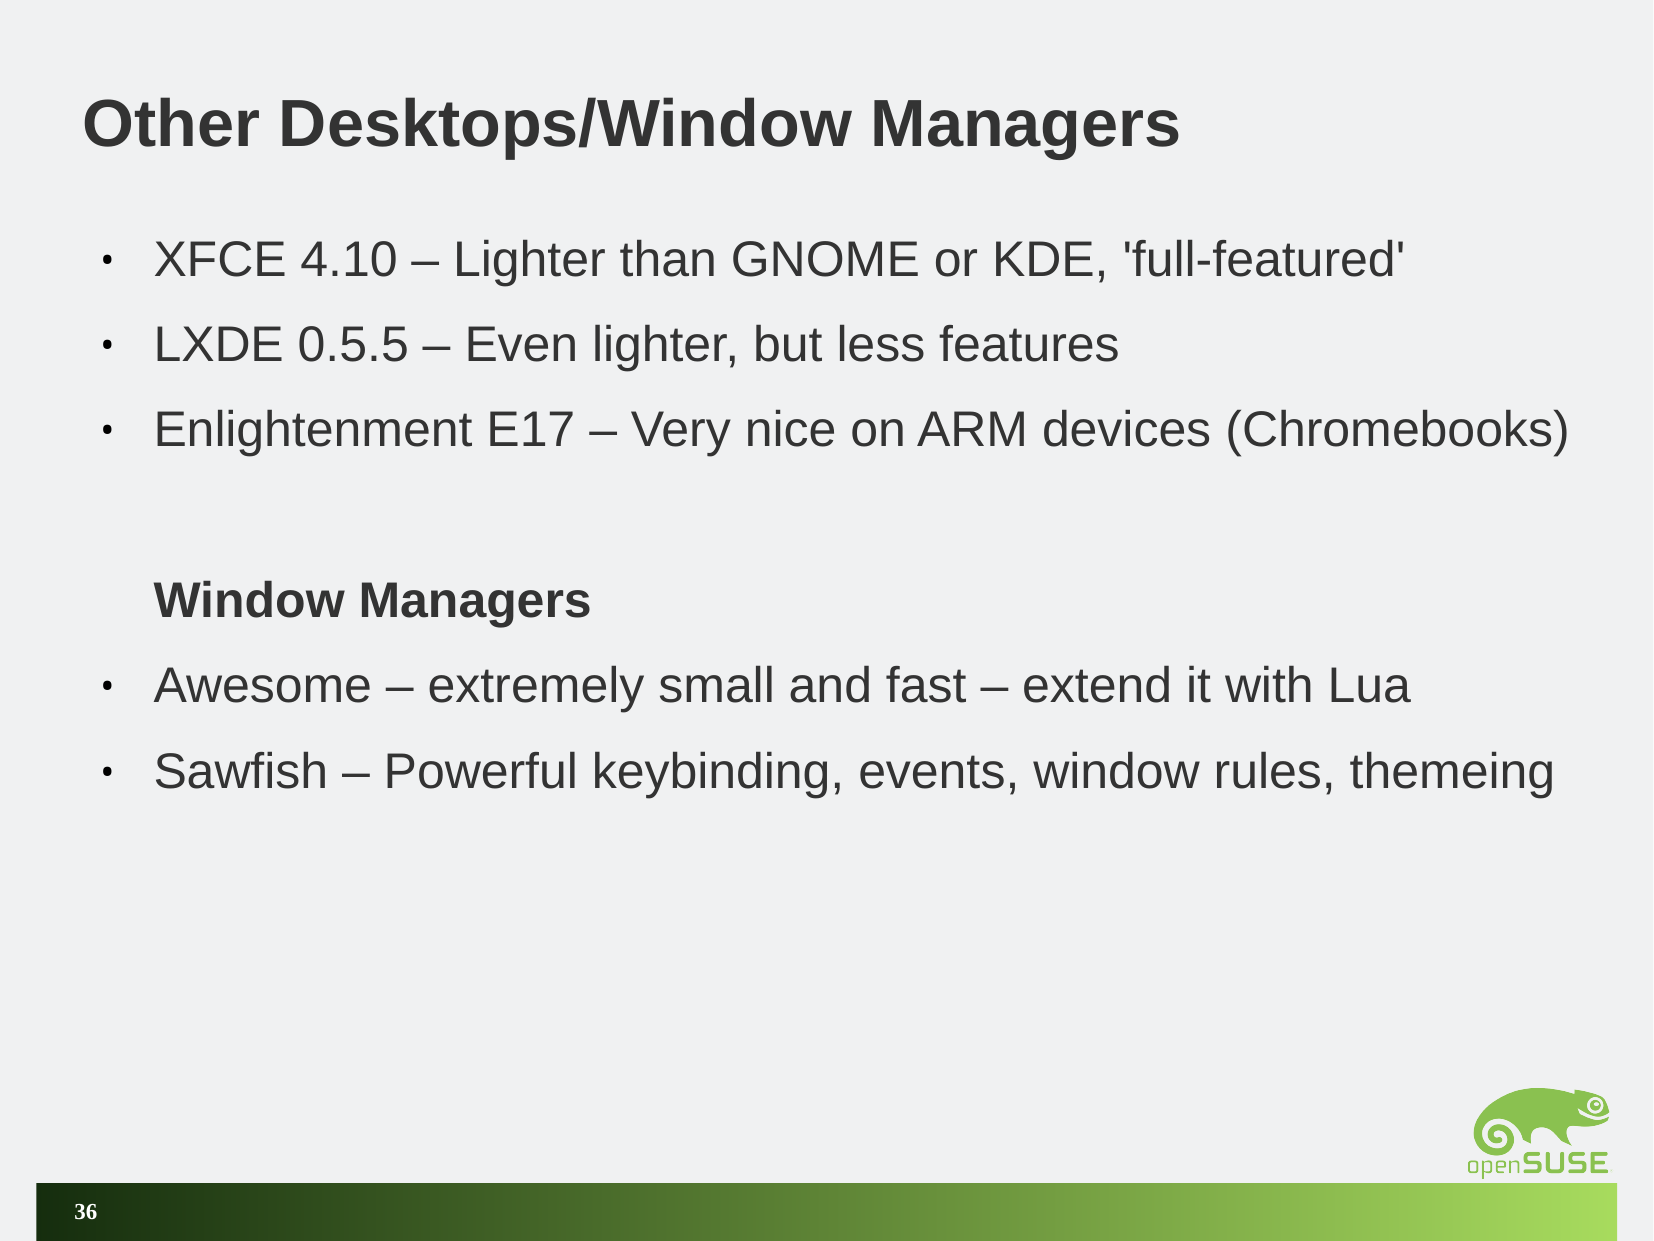

# Other Desktops/Window Managers
XFCE 4.10 – Lighter than GNOME or KDE, 'full-featured'
LXDE 0.5.5 – Even lighter, but less features
Enlightenment E17 – Very nice on ARM devices (Chromebooks)
Window Managers
Awesome – extremely small and fast – extend it with Lua
Sawfish – Powerful keybinding, events, window rules, themeing
36